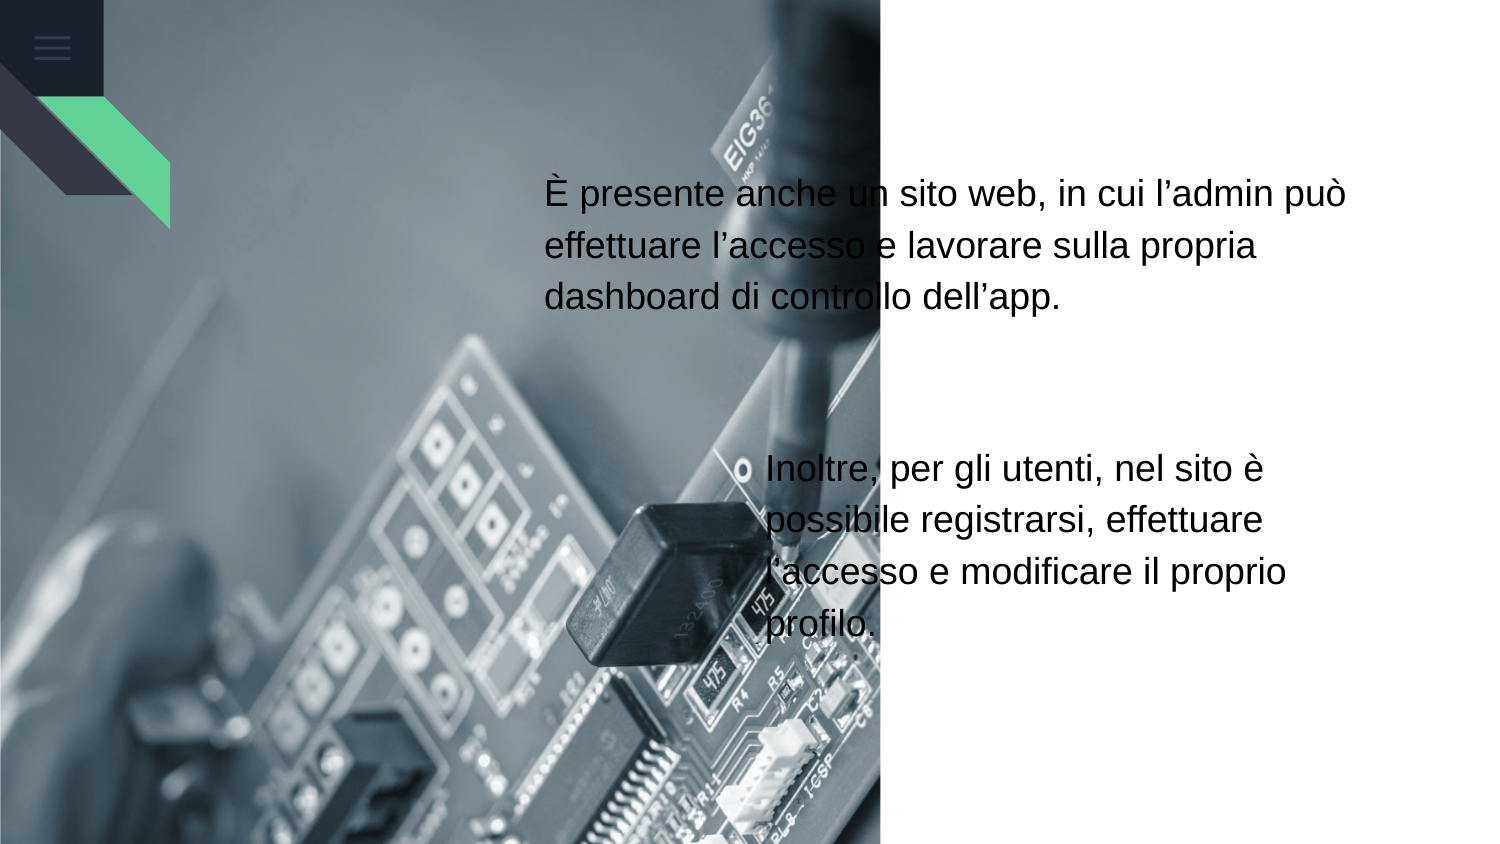

# È presente anche un sito web, in cui l’admin può effettuare l’accesso e lavorare sulla propria dashboard di controllo dell’app.
Inoltre, per gli utenti, nel sito è possibile registrarsi, effettuare l’accesso e modificare il proprio profilo.